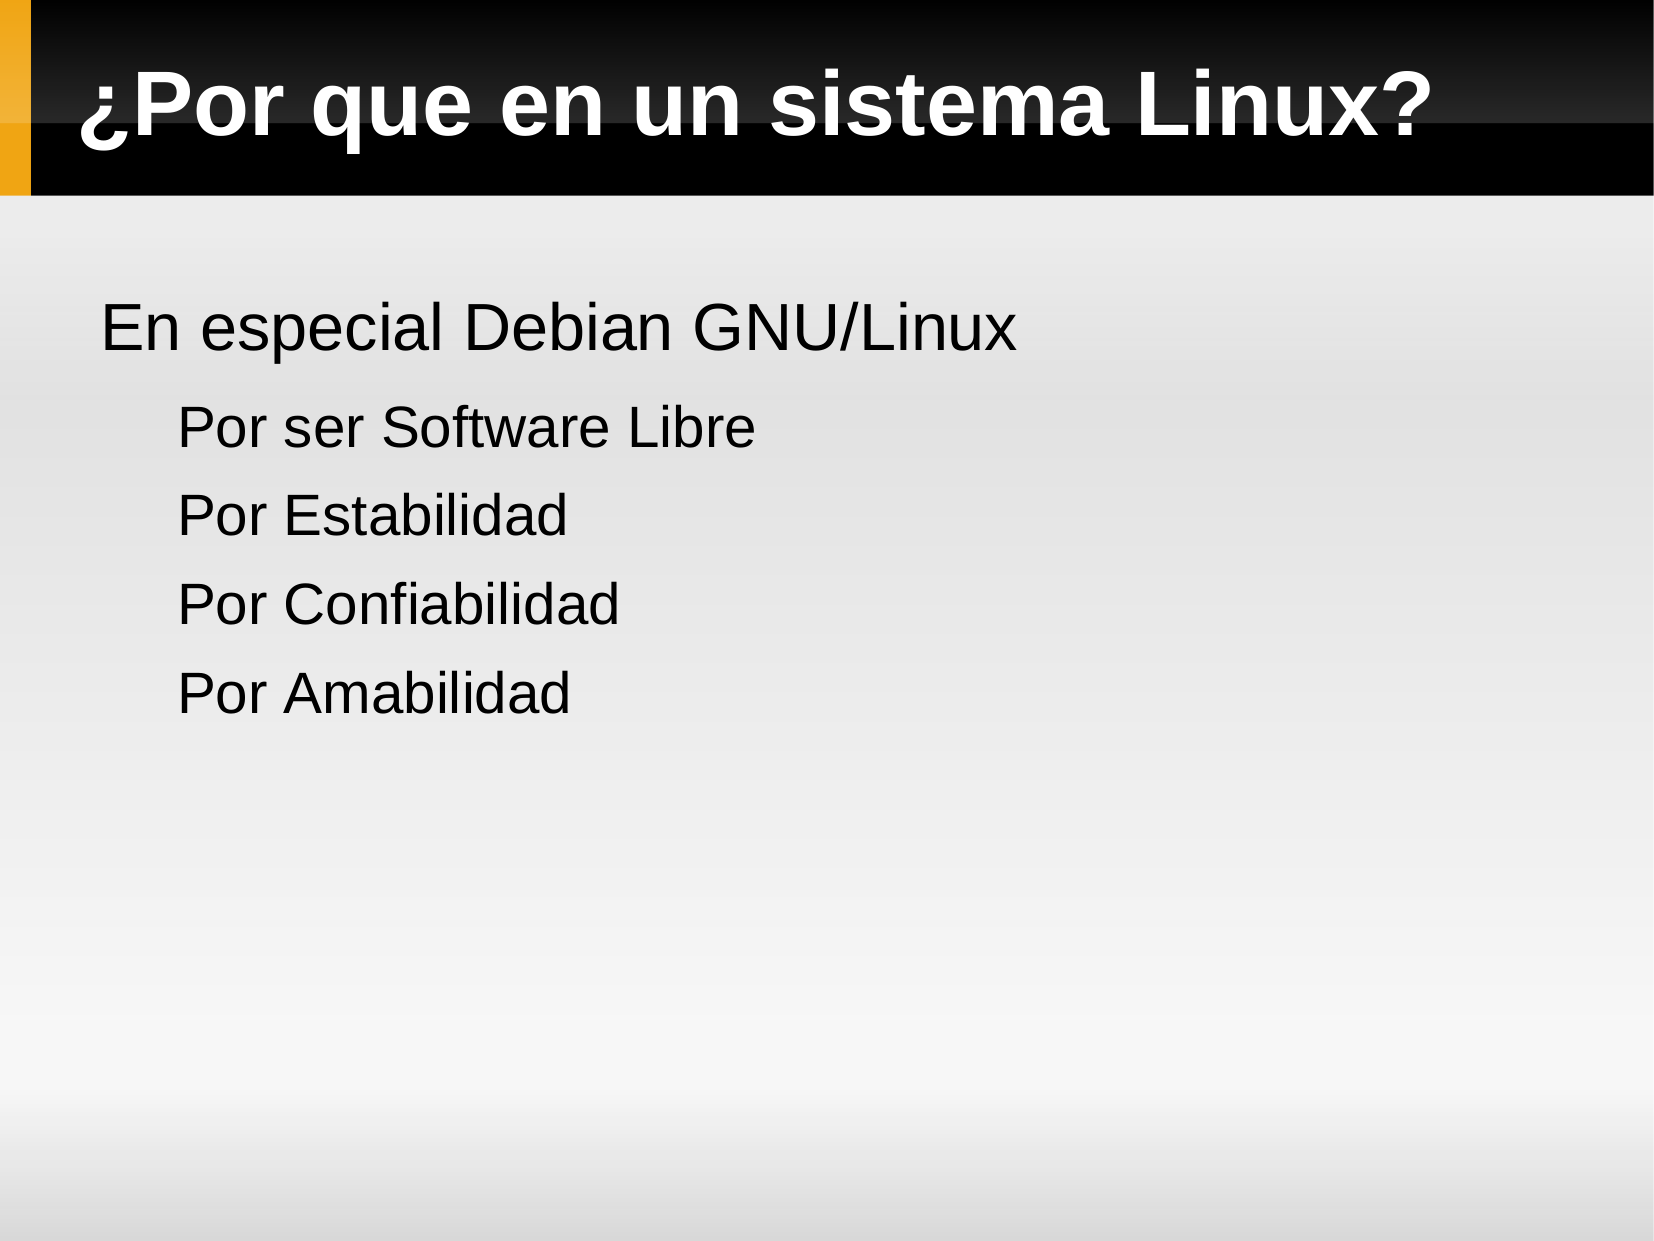

# ¿Por que en un sistema Linux?
En especial Debian GNU/Linux
Por ser Software Libre
Por Estabilidad
Por Confiabilidad
Por Amabilidad